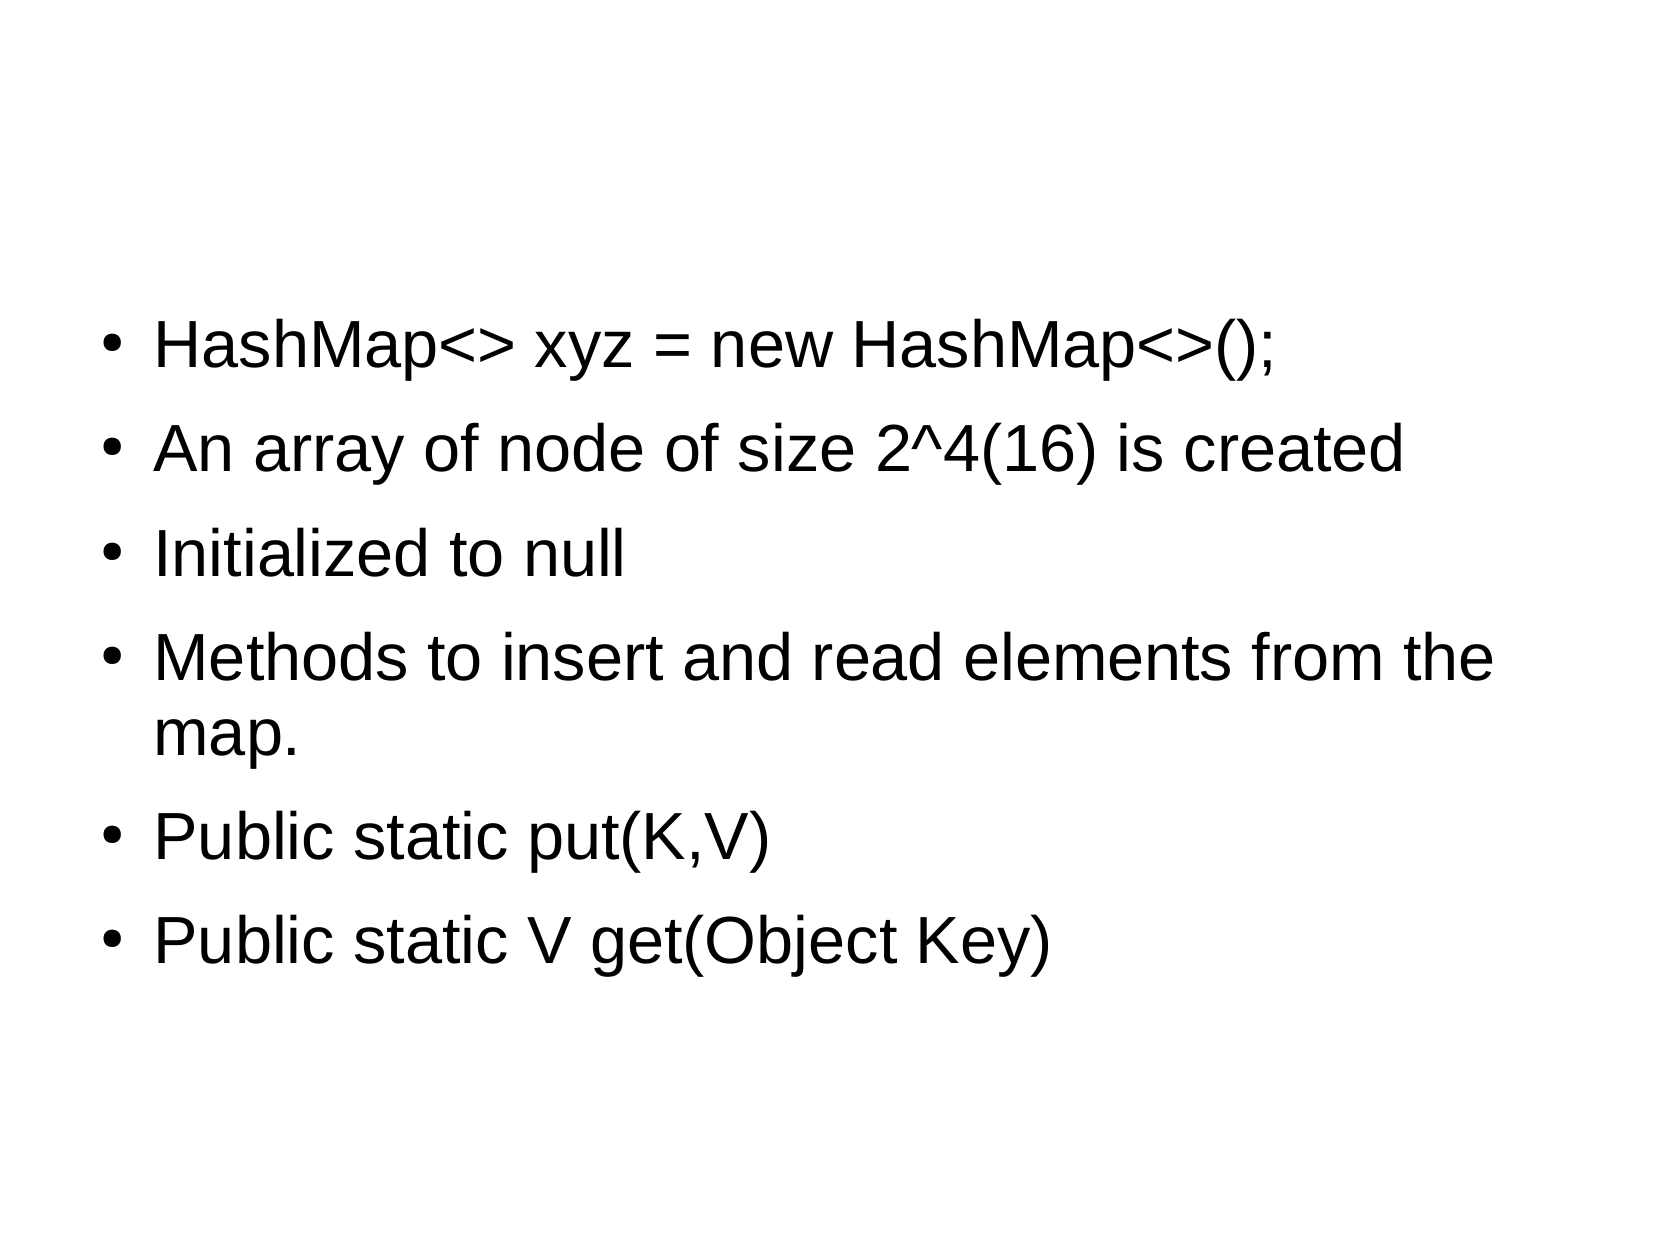

#
HashMap<> xyz = new HashMap<>();
An array of node of size 2^4(16) is created
Initialized to null
Methods to insert and read elements from the map.
Public static put(K,V)
Public static V get(Object Key)